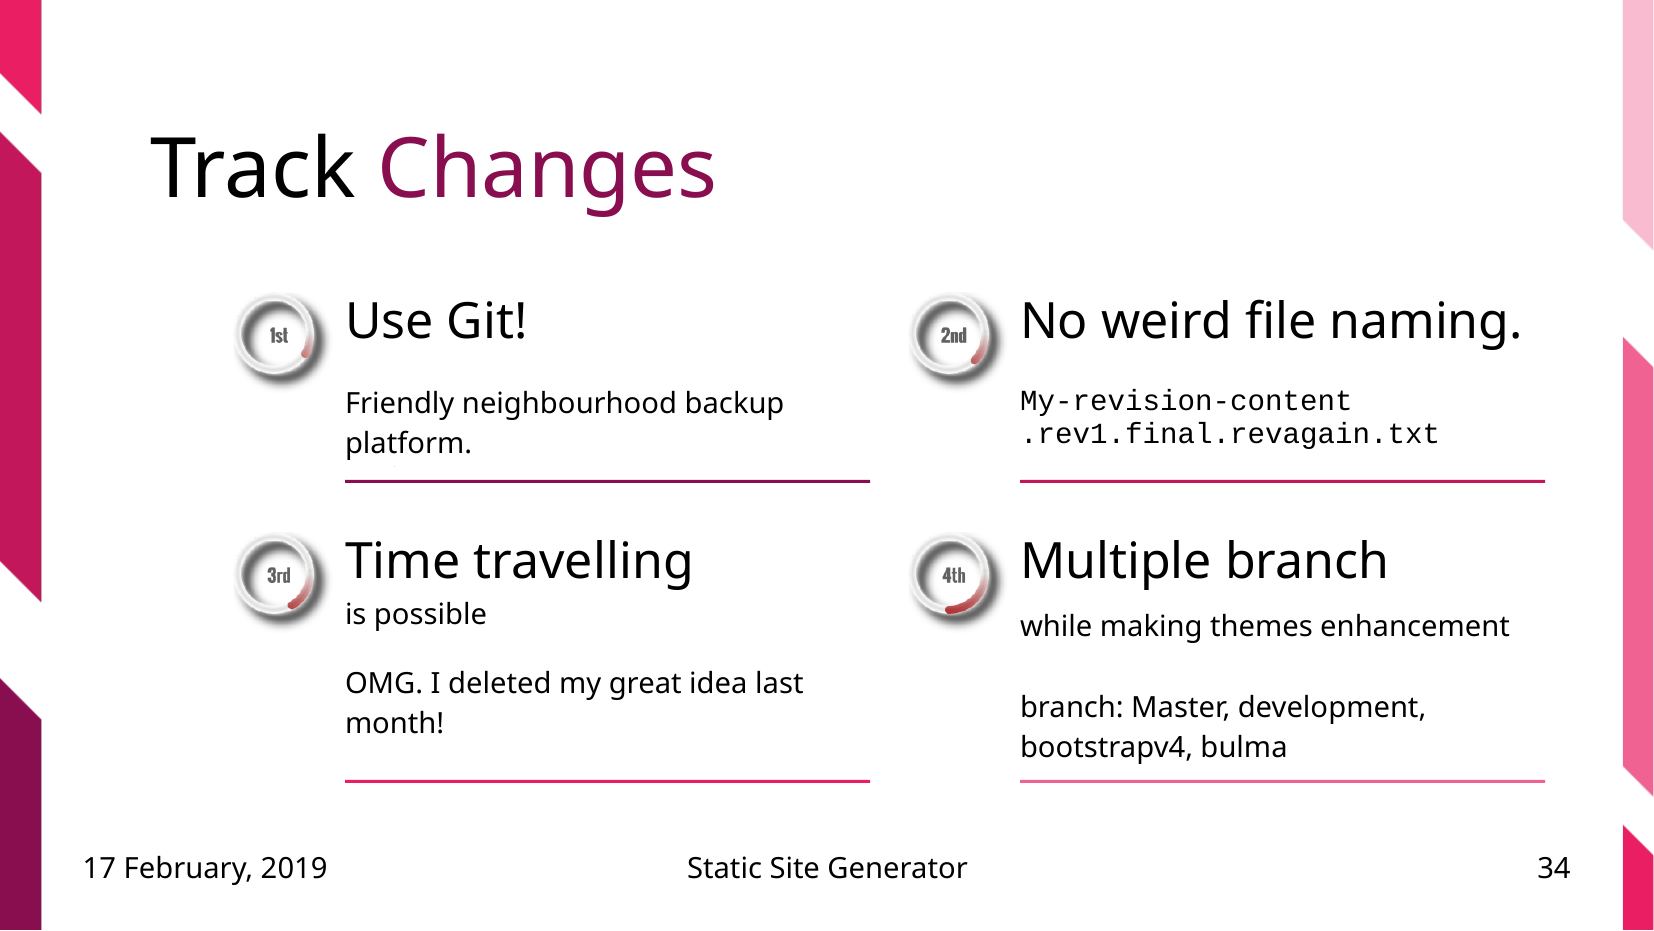

# Track Changes
Use Git!
Friendly neighbourhood backup platform.
No weird file naming.
My-revision-content
.rev1.final.revagain.txt
Time travelling
is possible
OMG. I deleted my great idea last month!
Multiple branch
while making themes enhancement
branch: Master, development, bootstrapv4, bulma
17 February, 2019
Static Site Generator
34